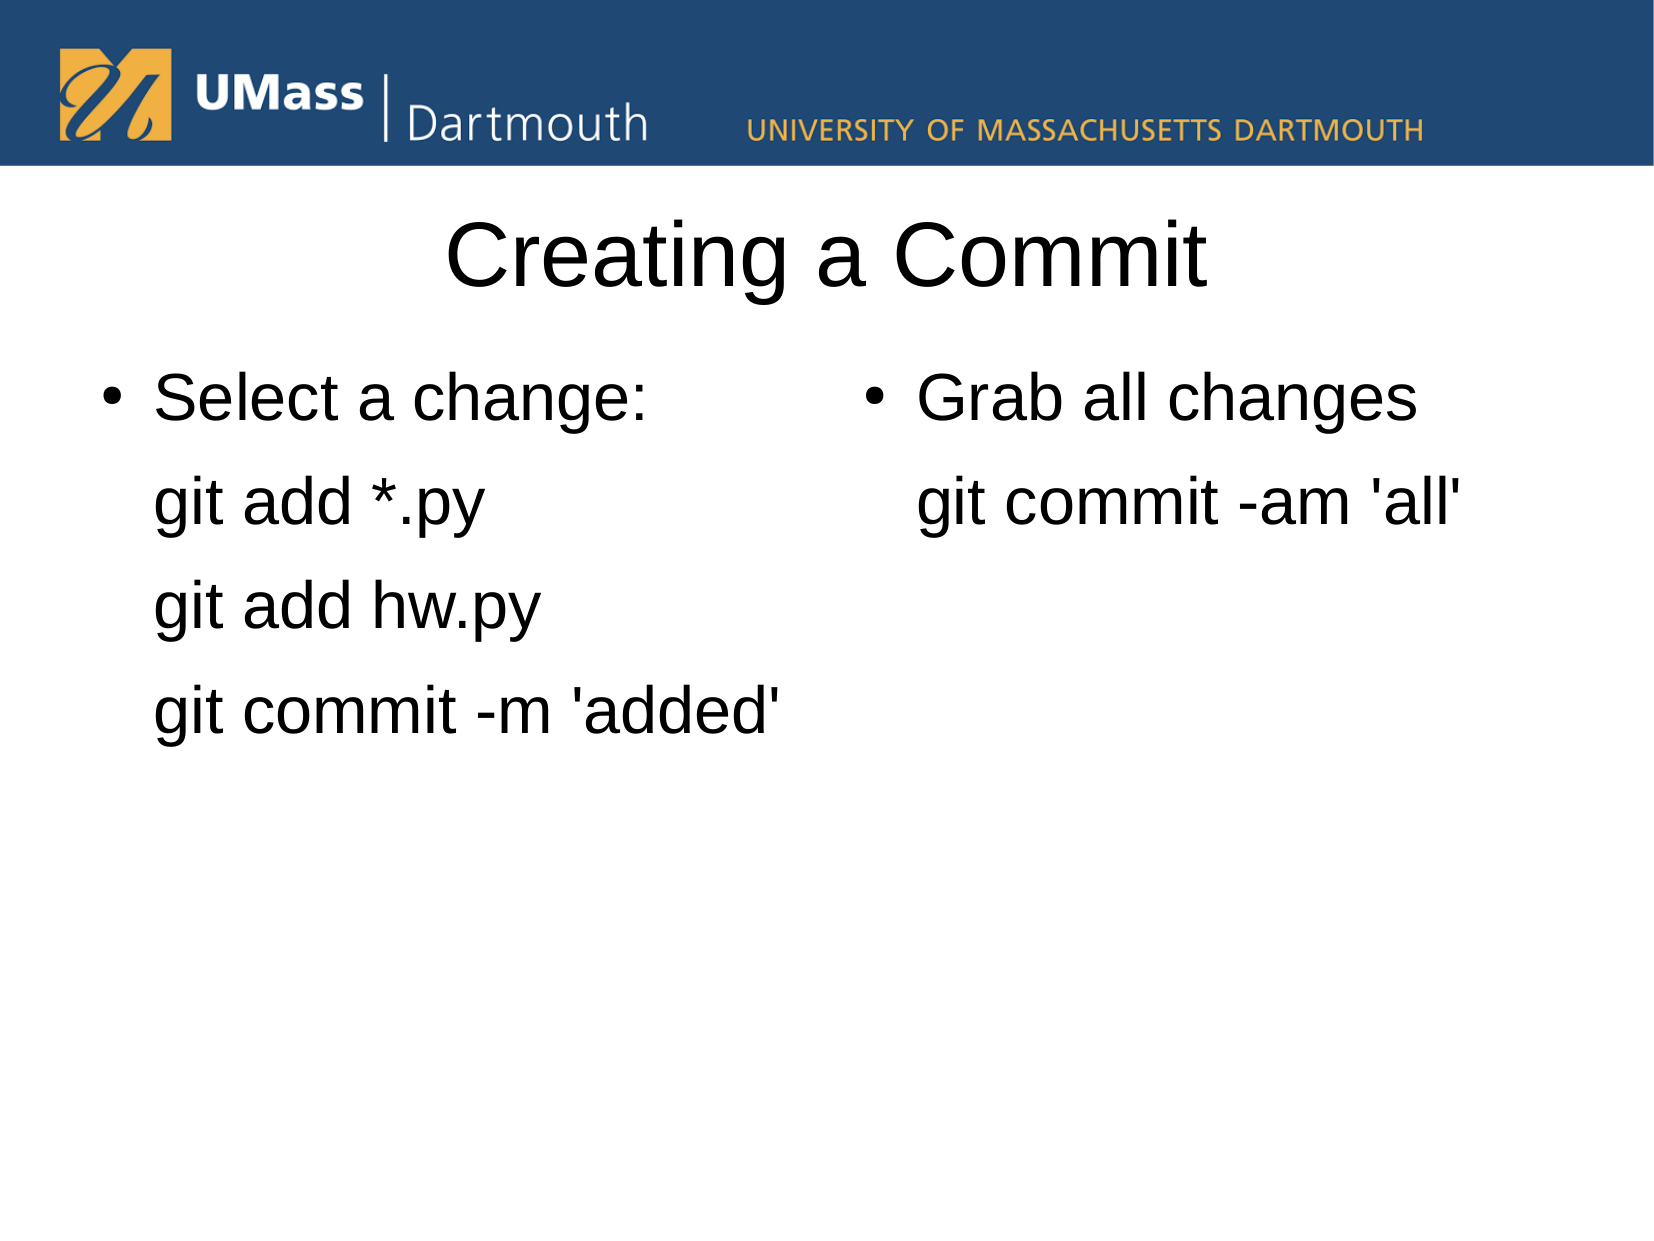

# Creating a Commit
Select a change:
git add *.py
git add hw.py
git commit -m 'added'
Grab all changes
git commit -am 'all'